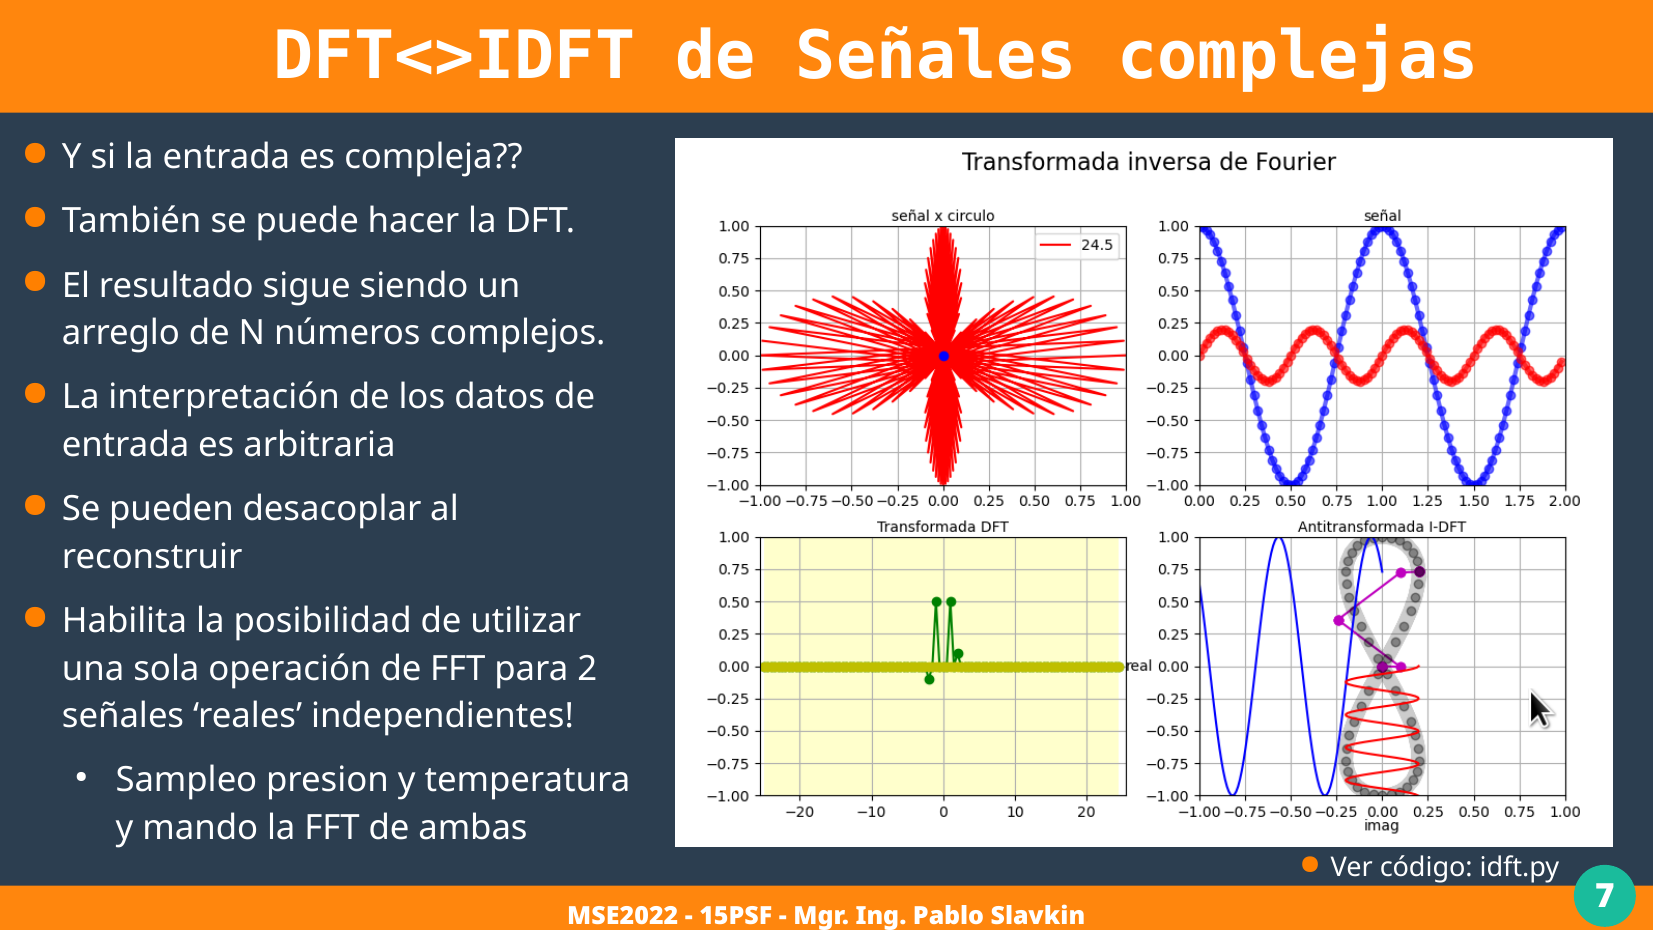

DFT<>IDFT de Señales complejas
# Y si la entrada es compleja??
También se puede hacer la DFT.
El resultado sigue siendo un arreglo de N números complejos.
La interpretación de los datos de entrada es arbitraria
Se pueden desacoplar al reconstruir
Habilita la posibilidad de utilizar una sola operación de FFT para 2 señales ‘reales’ independientes!
Sampleo presion y temperatura y mando la FFT de ambas
Ver código: idft.py
MSE2022 - 15PSF - Mgr. Ing. Pablo Slavkin